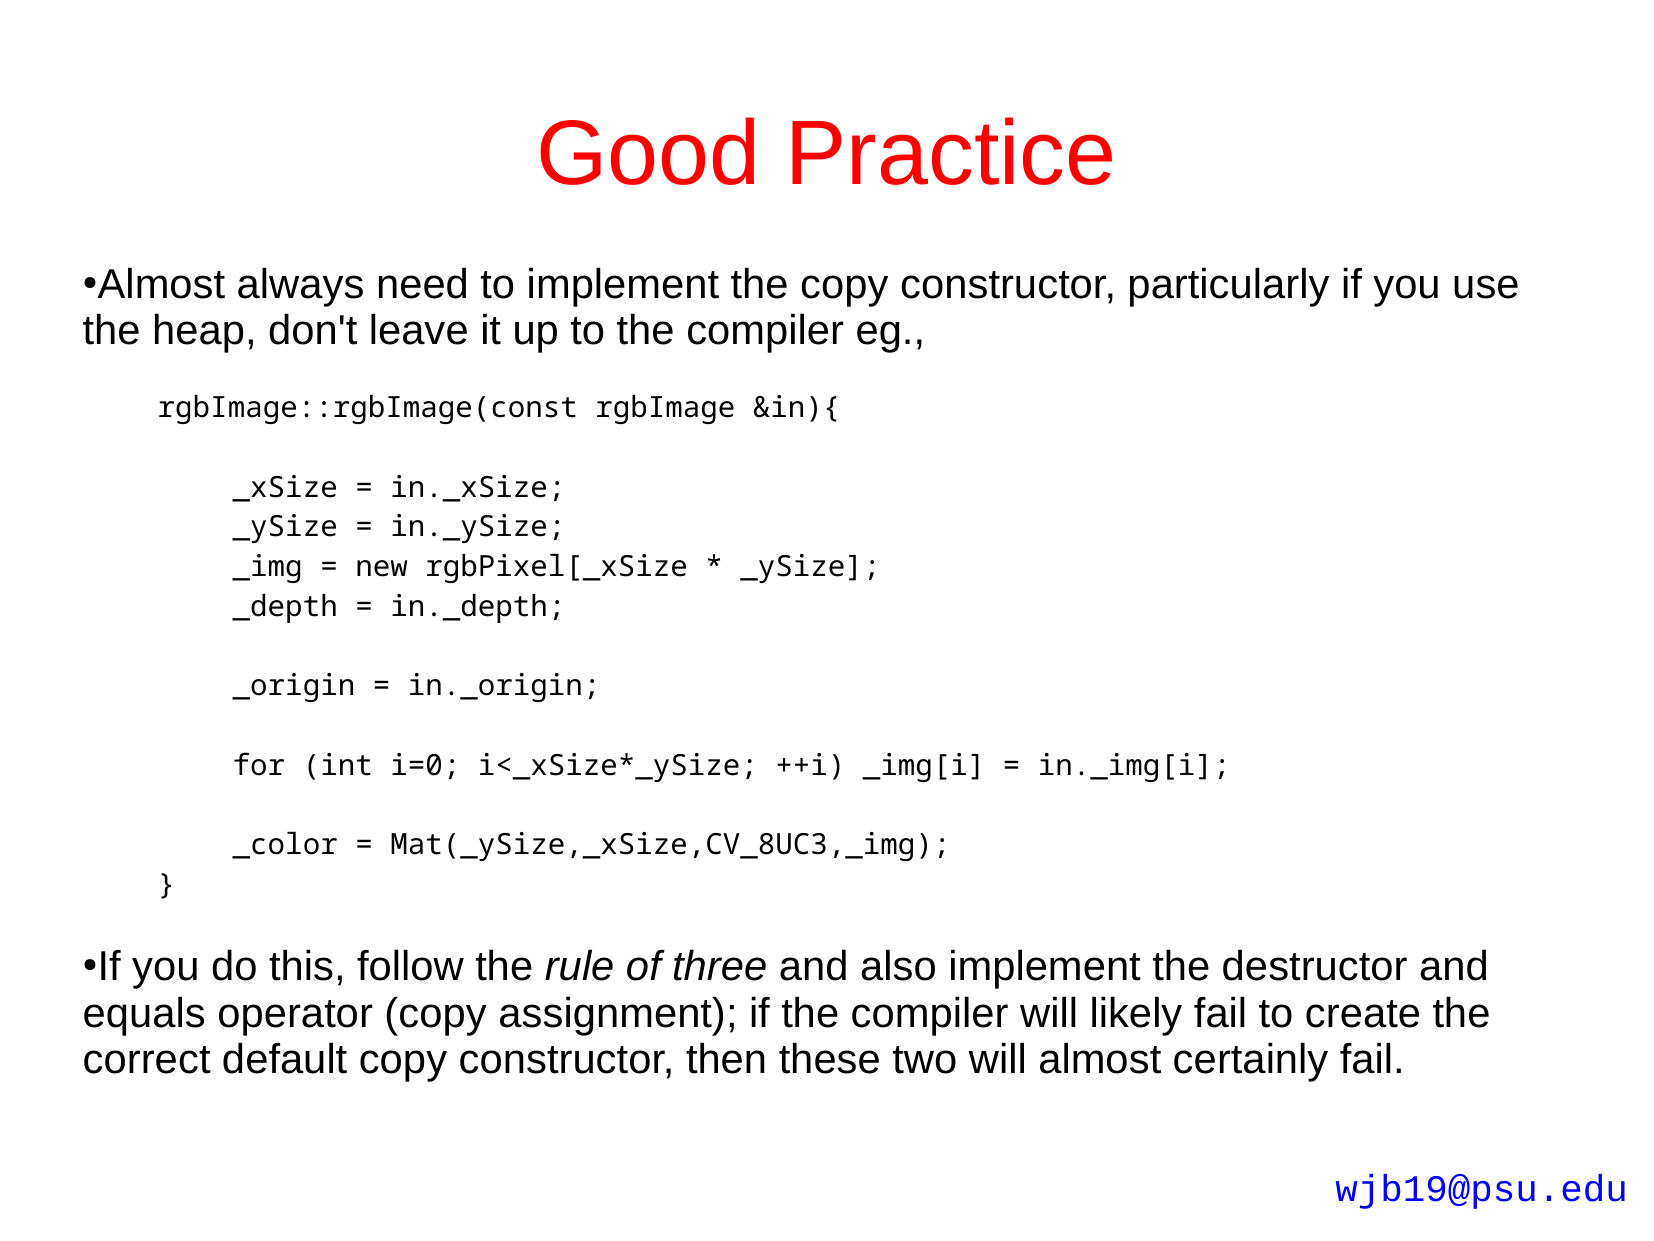

# Good Practice
Almost always need to implement the copy constructor, particularly if you use the heap, don't leave it up to the compiler eg.,
	rgbImage::rgbImage(const rgbImage &in){
		_xSize = in._xSize;
		_ySize = in._ySize;
		_img = new rgbPixel[_xSize * _ySize];
		_depth = in._depth;
		_origin = in._origin;
		for (int i=0; i<_xSize*_ySize; ++i) _img[i] = in._img[i];
		_color = Mat(_ySize,_xSize,CV_8UC3,_img);
	}
If you do this, follow the rule of three and also implement the destructor and equals operator (copy assignment); if the compiler will likely fail to create the correct default copy constructor, then these two will almost certainly fail.
wjb19@psu.edu